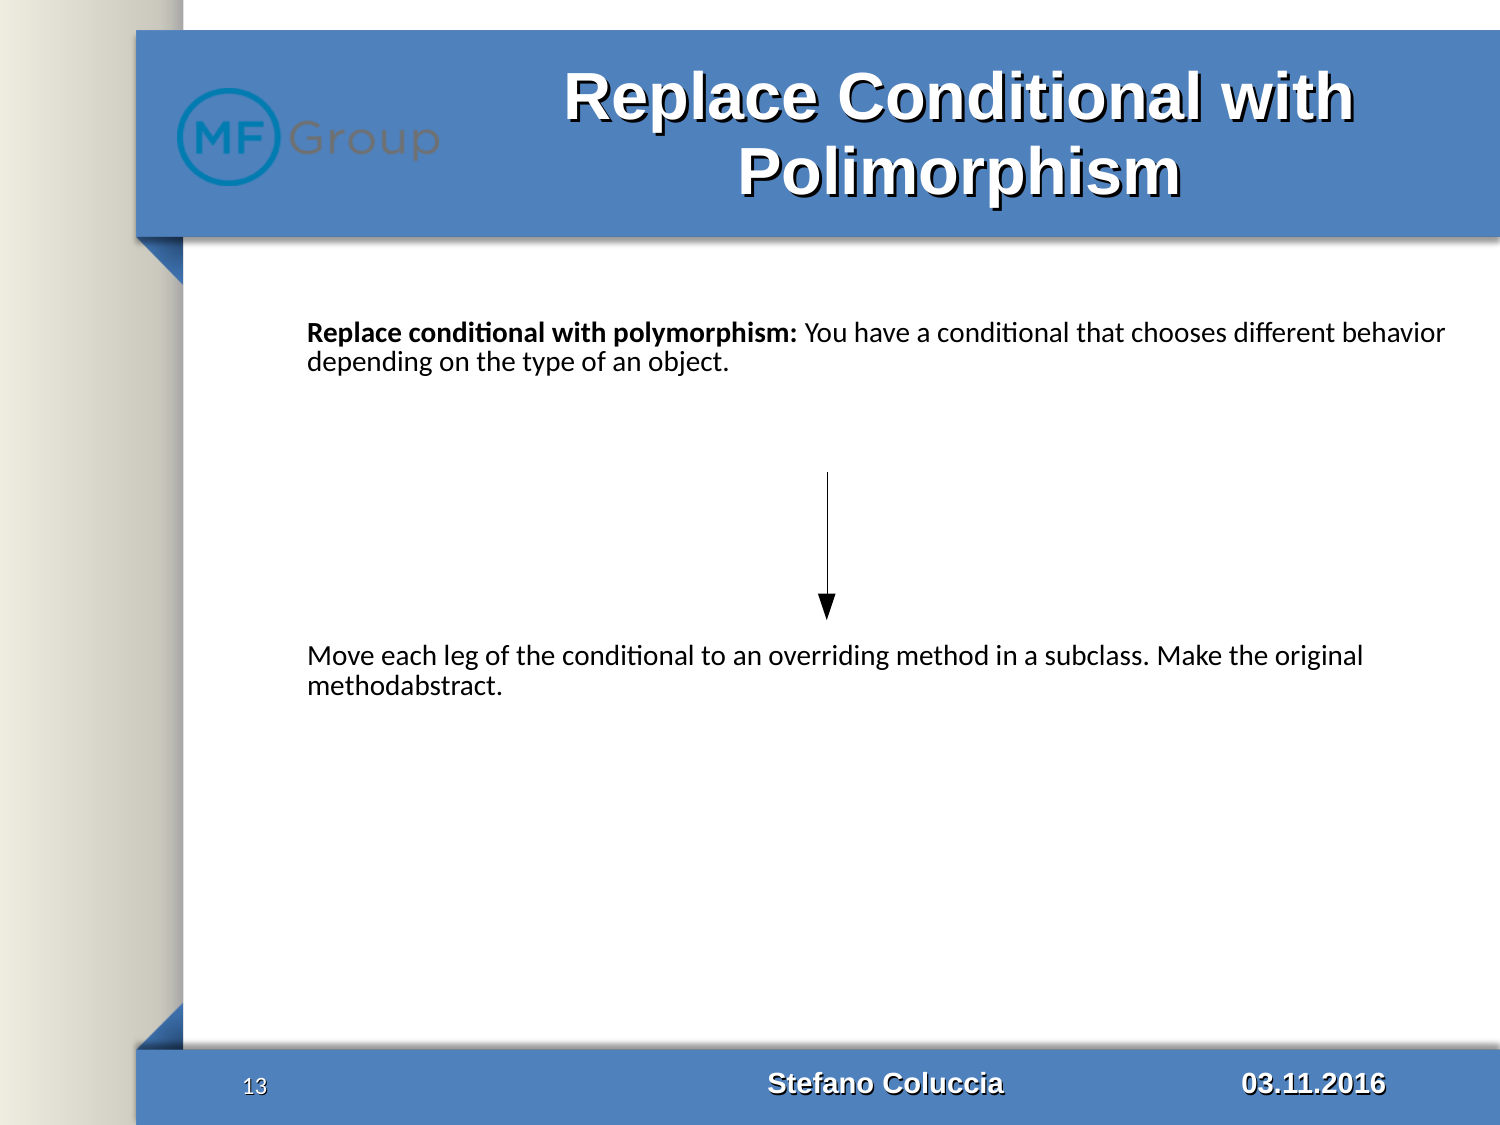

# Replace Conditional with Polimorphism
Replace conditional with polymorphism: You have a conditional that chooses different behavior depending on the type of an object.
Move each leg of the conditional to an overriding method in a subclass. Make the original methodabstract.
13
Stefano Coluccia
03.11.2016